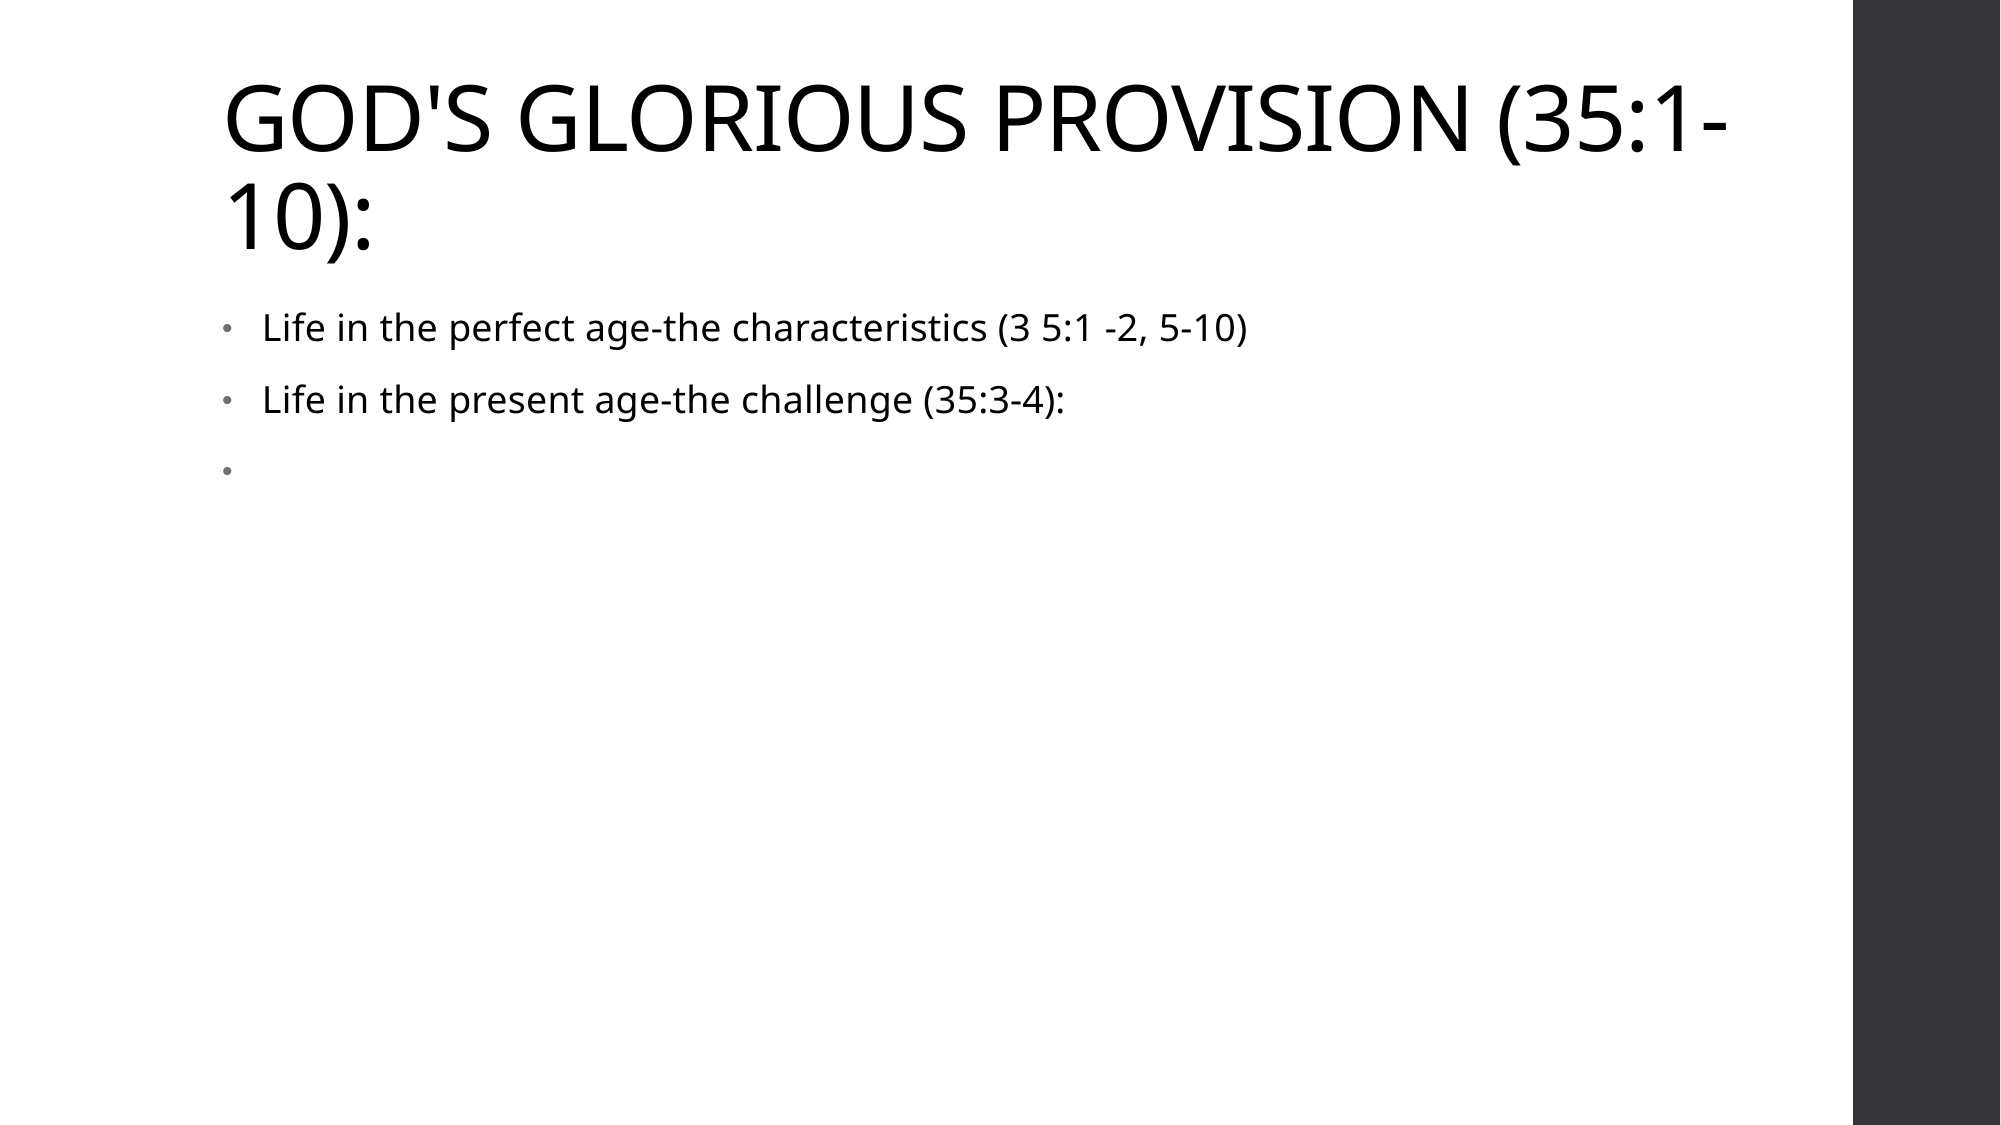

# GOD'S GLORIOUS PROVISION (35:1-10):
 Life in the perfect age-the characteristics (3 5:1 -2, 5-10)
 Life in the present age-the challenge (35:3-4):